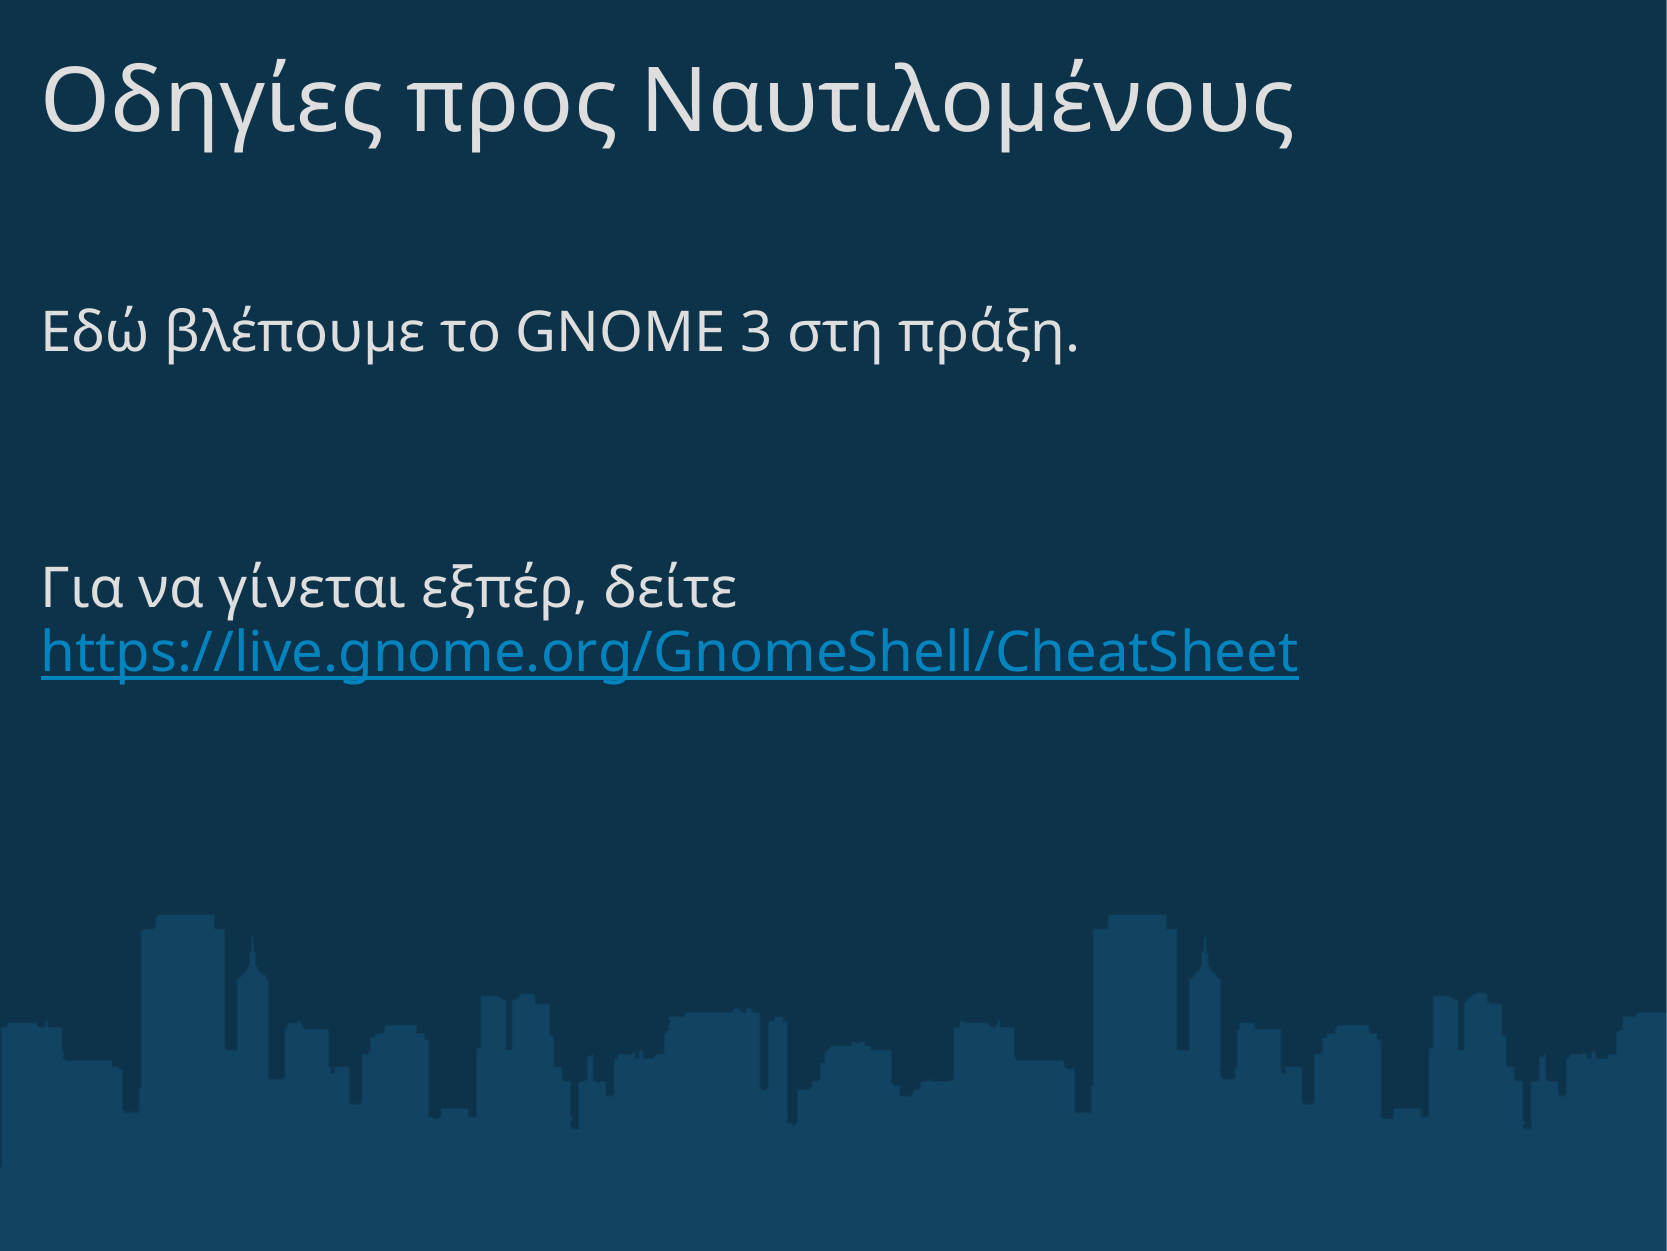

# Οδηγίες προς Ναυτιλομένους
Εδώ βλέπουμε το GNOME 3 στη πράξη.
Για να γίνεται εξπέρ, δείτε
https://live.gnome.org/GnomeShell/CheatSheet